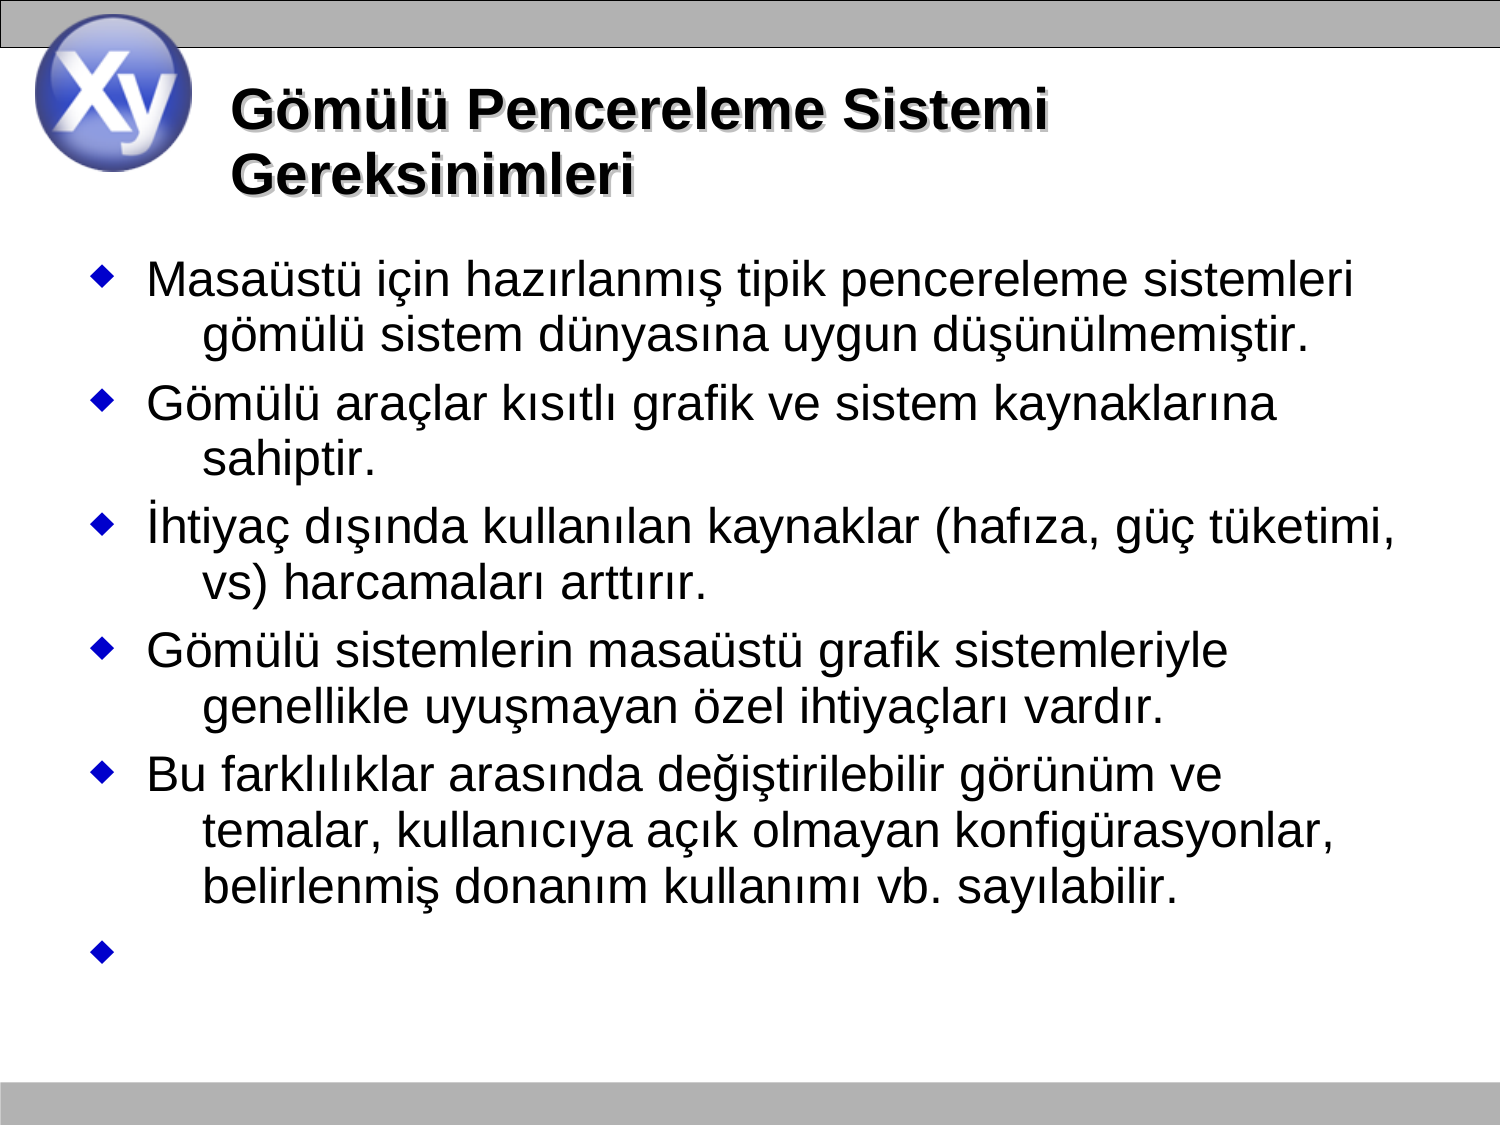

# Gömülü Pencereleme Sistemi Gereksinimleri
Masaüstü için hazırlanmış tipik pencereleme sistemleri gömülü sistem dünyasına uygun düşünülmemiştir.
Gömülü araçlar kısıtlı grafik ve sistem kaynaklarına sahiptir.
İhtiyaç dışında kullanılan kaynaklar (hafıza, güç tüketimi, vs) harcamaları arttırır.
Gömülü sistemlerin masaüstü grafik sistemleriyle genellikle uyuşmayan özel ihtiyaçları vardır.
Bu farklılıklar arasında değiştirilebilir görünüm ve temalar, kullanıcıya açık olmayan konfigürasyonlar, belirlenmiş donanım kullanımı vb. sayılabilir.